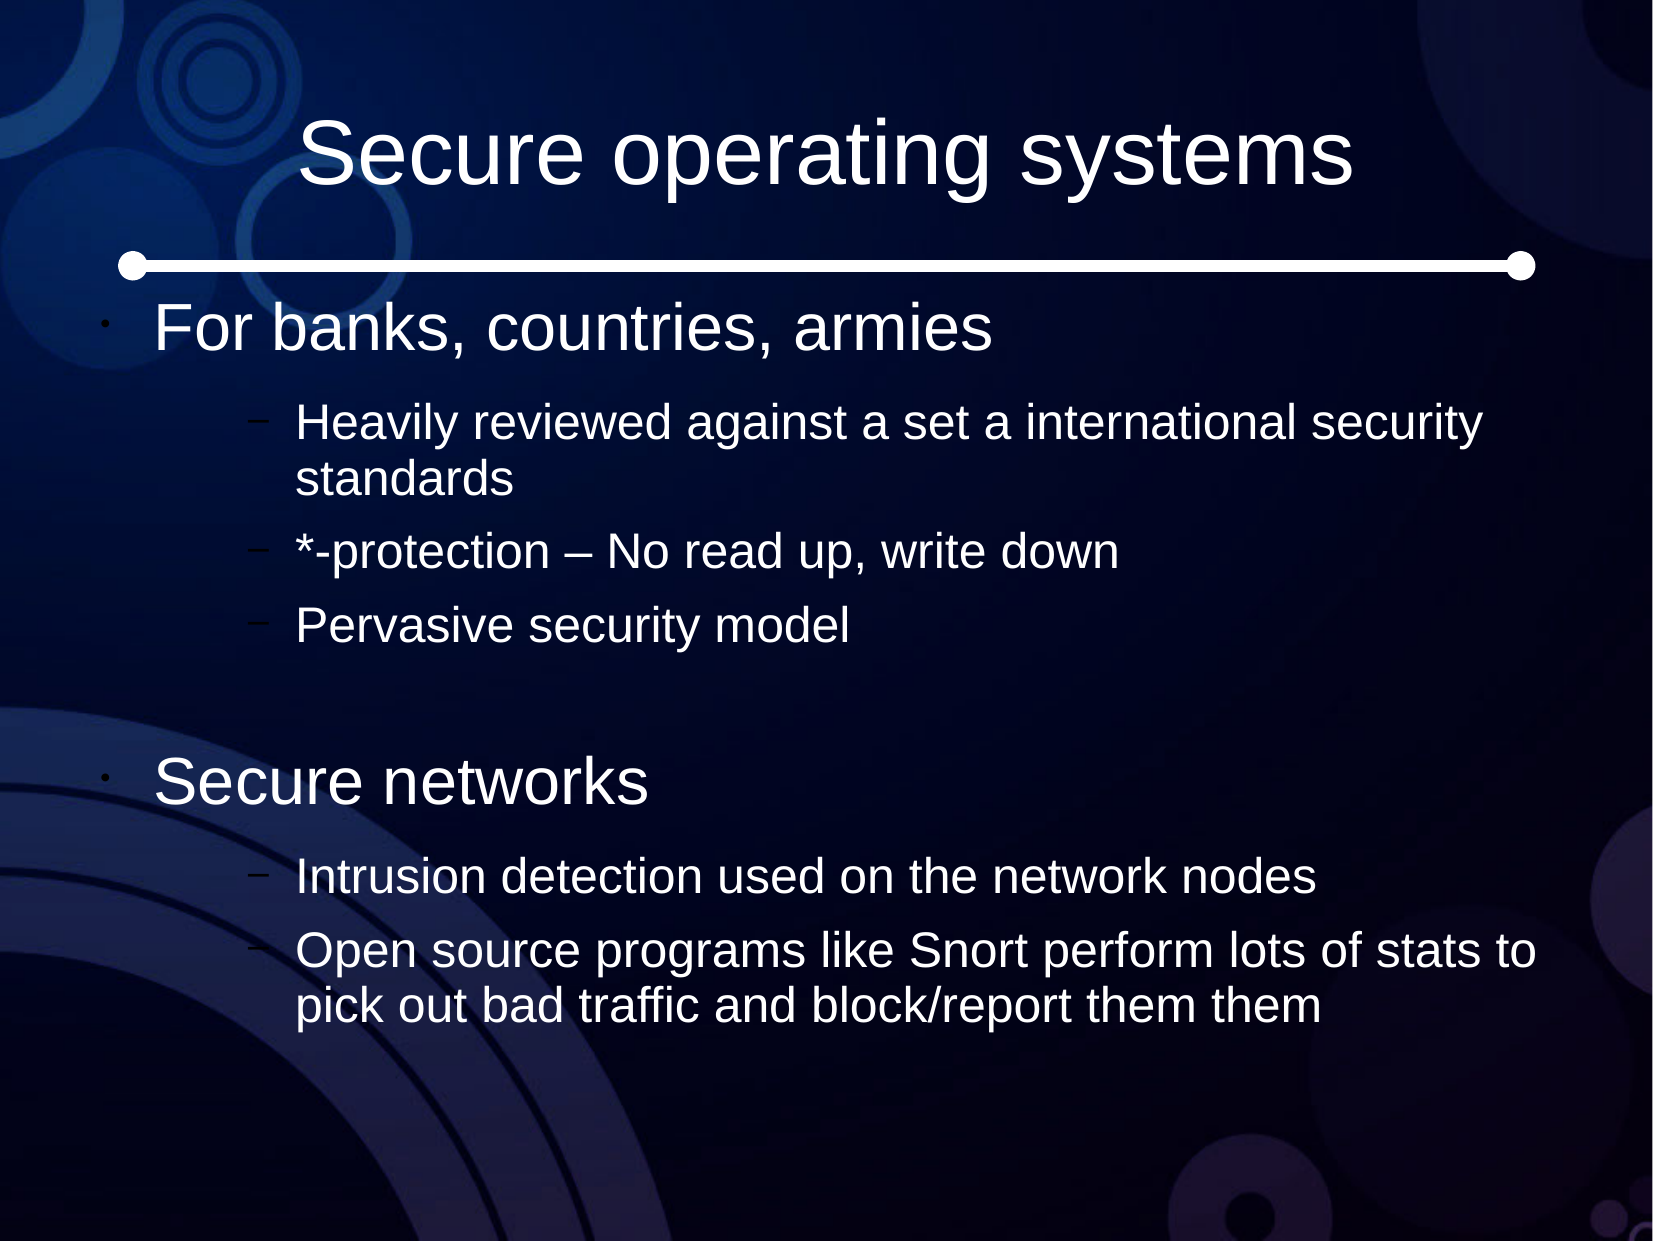

# Secure operating systems
For banks, countries, armies
Heavily reviewed against a set a international security standards
*-protection – No read up, write down
Pervasive security model
Secure networks
Intrusion detection used on the network nodes
Open source programs like Snort perform lots of stats to pick out bad traffic and block/report them them